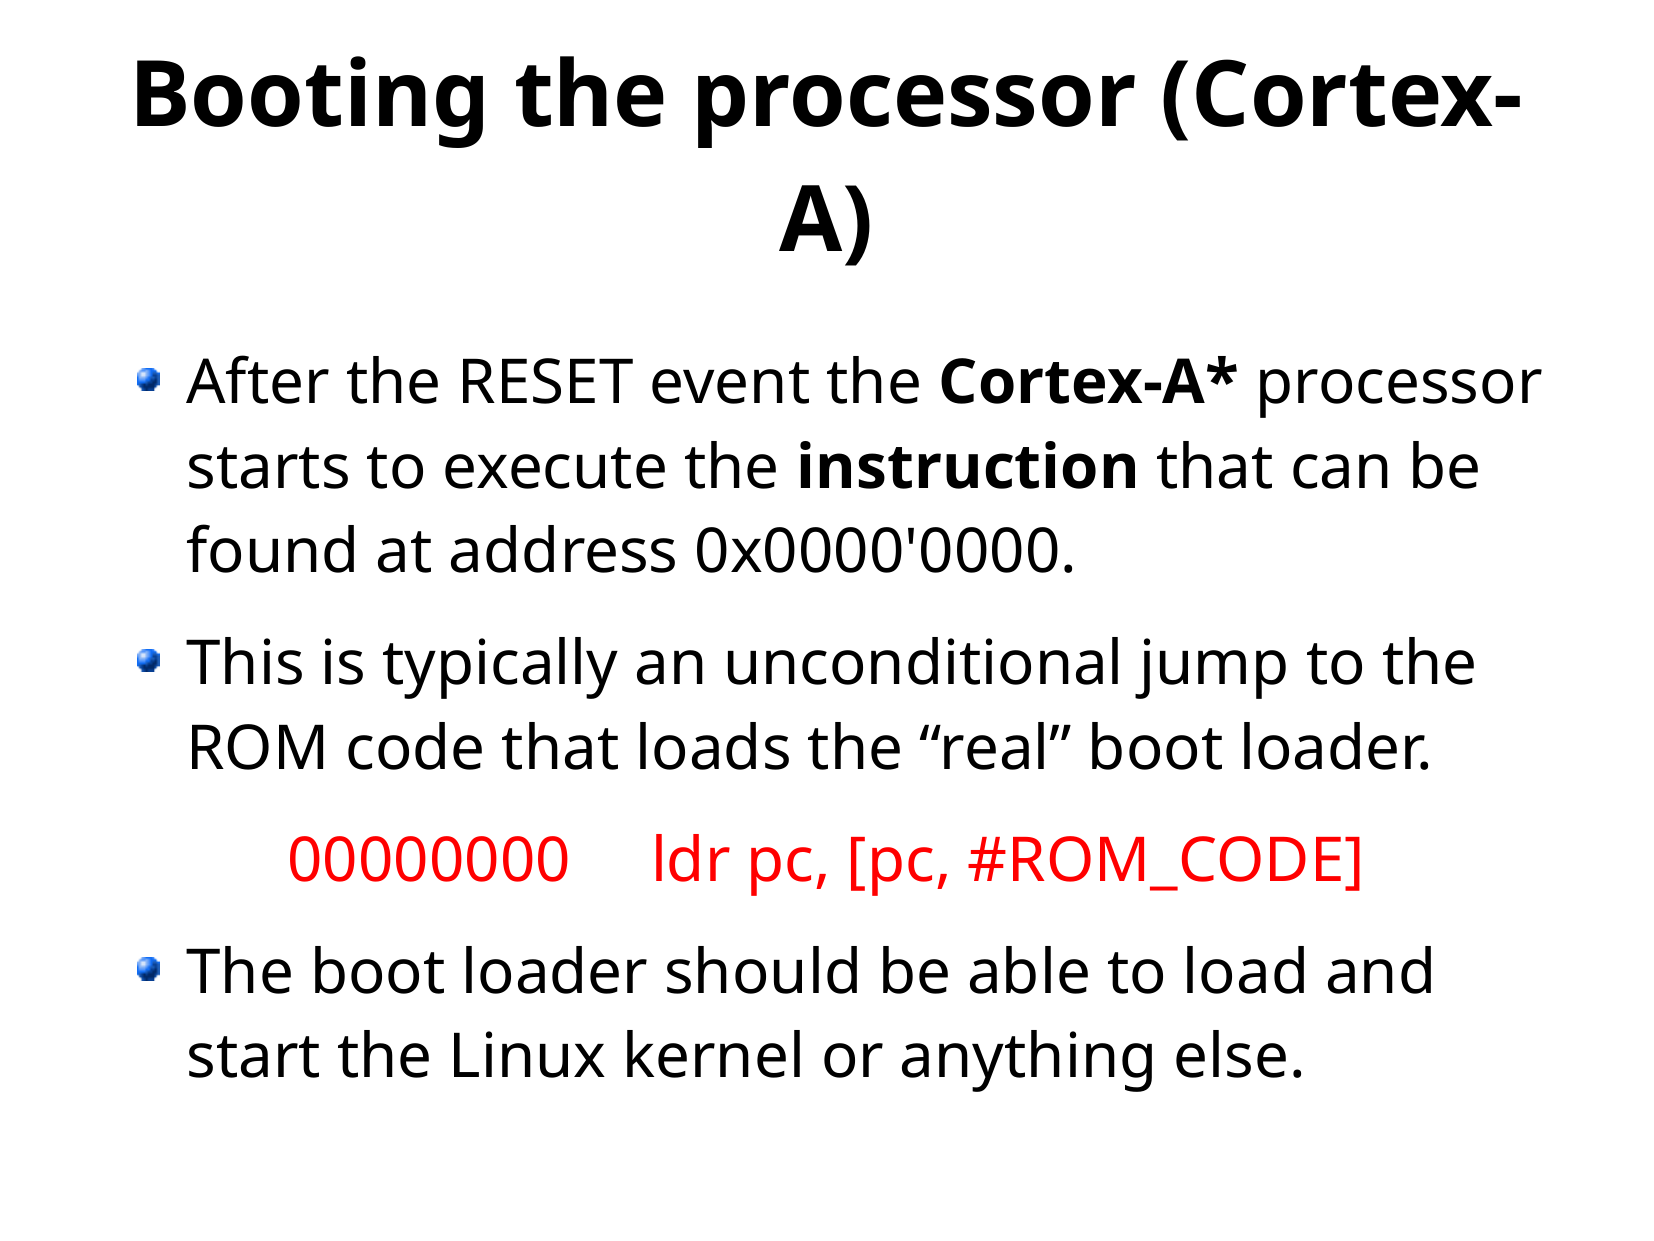

# Booting the processor (Cortex-A)
After the RESET event the Cortex-A* processor starts to execute the instruction that can be found at address 0x0000'0000.
This is typically an unconditional jump to the ROM code that loads the “real” boot loader.
00000000 ldr pc, [pc, #ROM_CODE]
The boot loader should be able to load and start the Linux kernel or anything else.